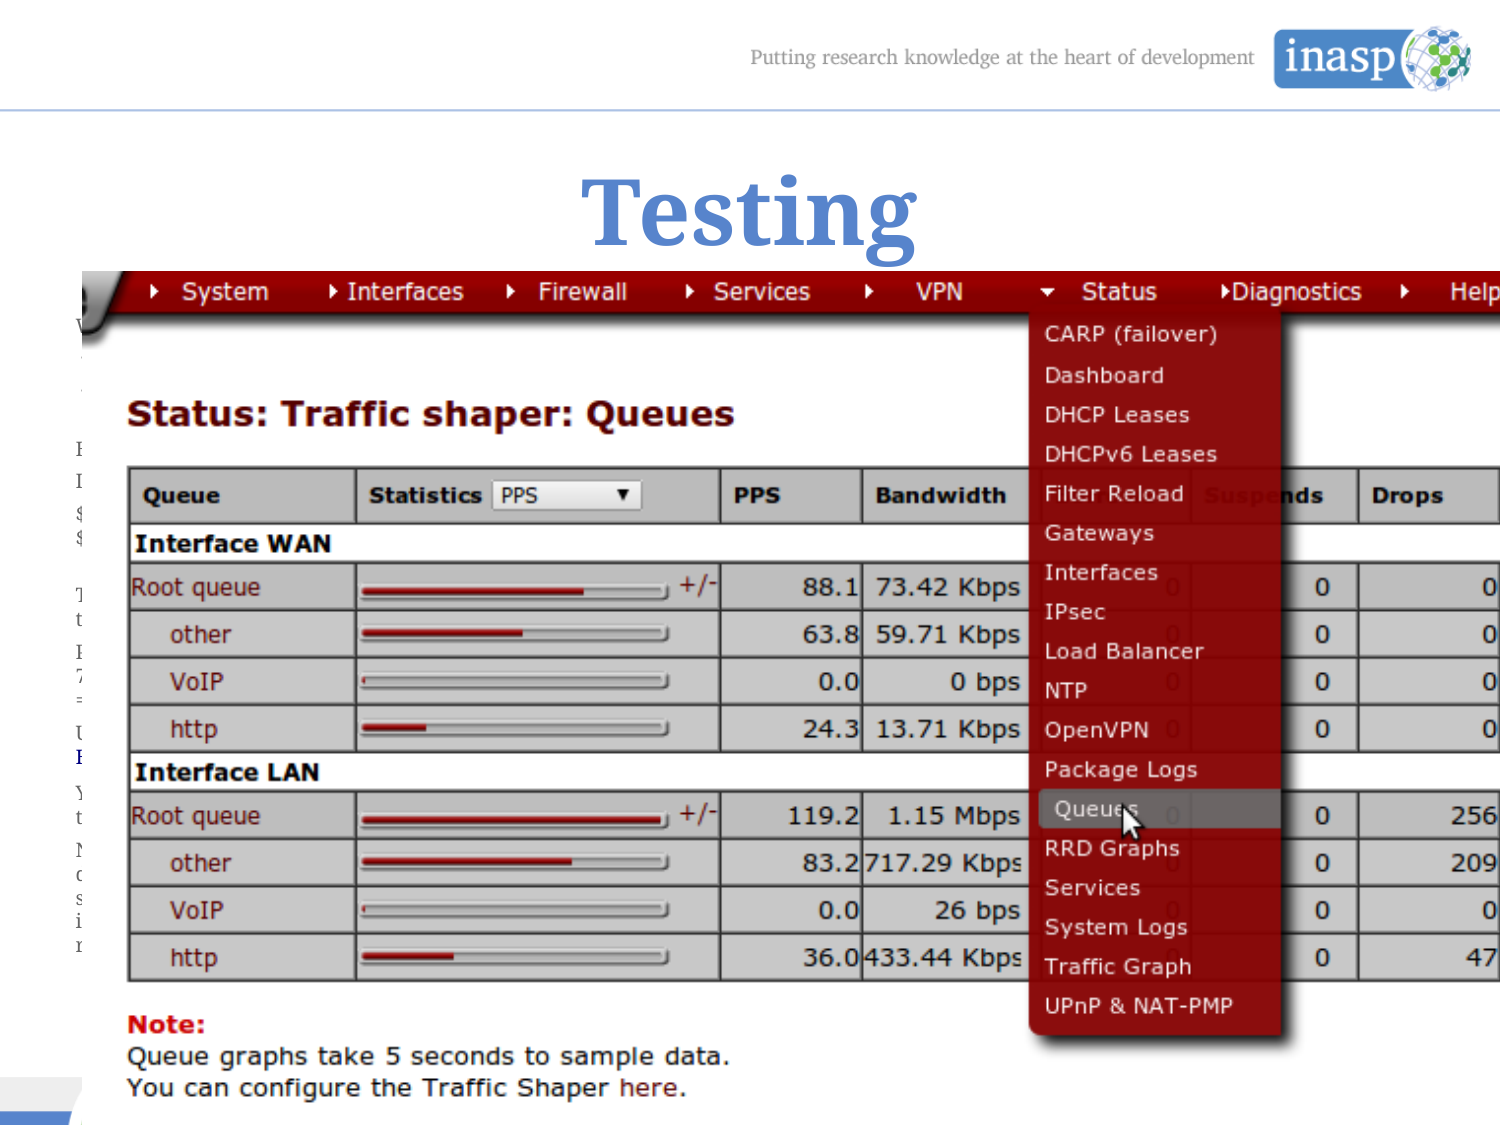

# Testing
What effect is this likely to have on download speeds and ping times?
Download speed is still about the same (119 kBps).
Ping times massively reduced, to an average of 6 ms. (compared to 0.6 ms with no cross traffic, and 50-600 ms with cross traffic in the same queue).
How do classes share traffic?
If you run two downloads at the same time, for example run the following commands in separate terminals or on separate client VMs:
$ wget -O /dev/null ftp://www.mirrorservice.org/sites/mirror.centos.org/6/isos/x86_64/CentOS-6.4-x86_64-bin-DVD1.iso
$ wget -O /dev/null http://www.mirrorservice.org/sites/mirror.centos.org/6/isos/x86_64/CentOS-6.4-x86_64-bin-DVD1.iso
They should share bandwidth in the ratio of the Bandwidth assigned to each queue. So we'd expect to see something like this, assuming that the VoIP bandwidth is not being used, and therefore shared between the other classes in the ratio of their bandwidth allowance.
Protocol Realtime/Minimum Linkshare Total (%) Total (kbps) ======== ================ ========= ========= ============ HTTP 70% 10% 80% 819 FTP 17.5% 2.5% 20% 205 ======== ================ ========= ========= ============
Unfortunately the allocations are not very accurate, probably because the queues are sometimes empty, so there's no packet to send (see How Unfair can Weighted Fair Queuing be? for details of their results.)
You can see the current bandwidth used in each queue by choosing Status/Queues from the pfSense menu, which will give you a page like this:
Note that the Queue Length will vary as the TCP streams try to adjust their speed to the amount allocated by the traffic shaping. Every dropped packet will cause a TCP stream to reduce its speed, and cause the queue length to drop. The TCP stream will then try to adjust its speed slowly upwards, searching for the limit again. When the speed is higher than the allocated bandwidth, the queue will lengthen. When it becomes full again, another packet will drop and the speed will be reduced again. This process repeats as long as the TCP stream is running, like this: